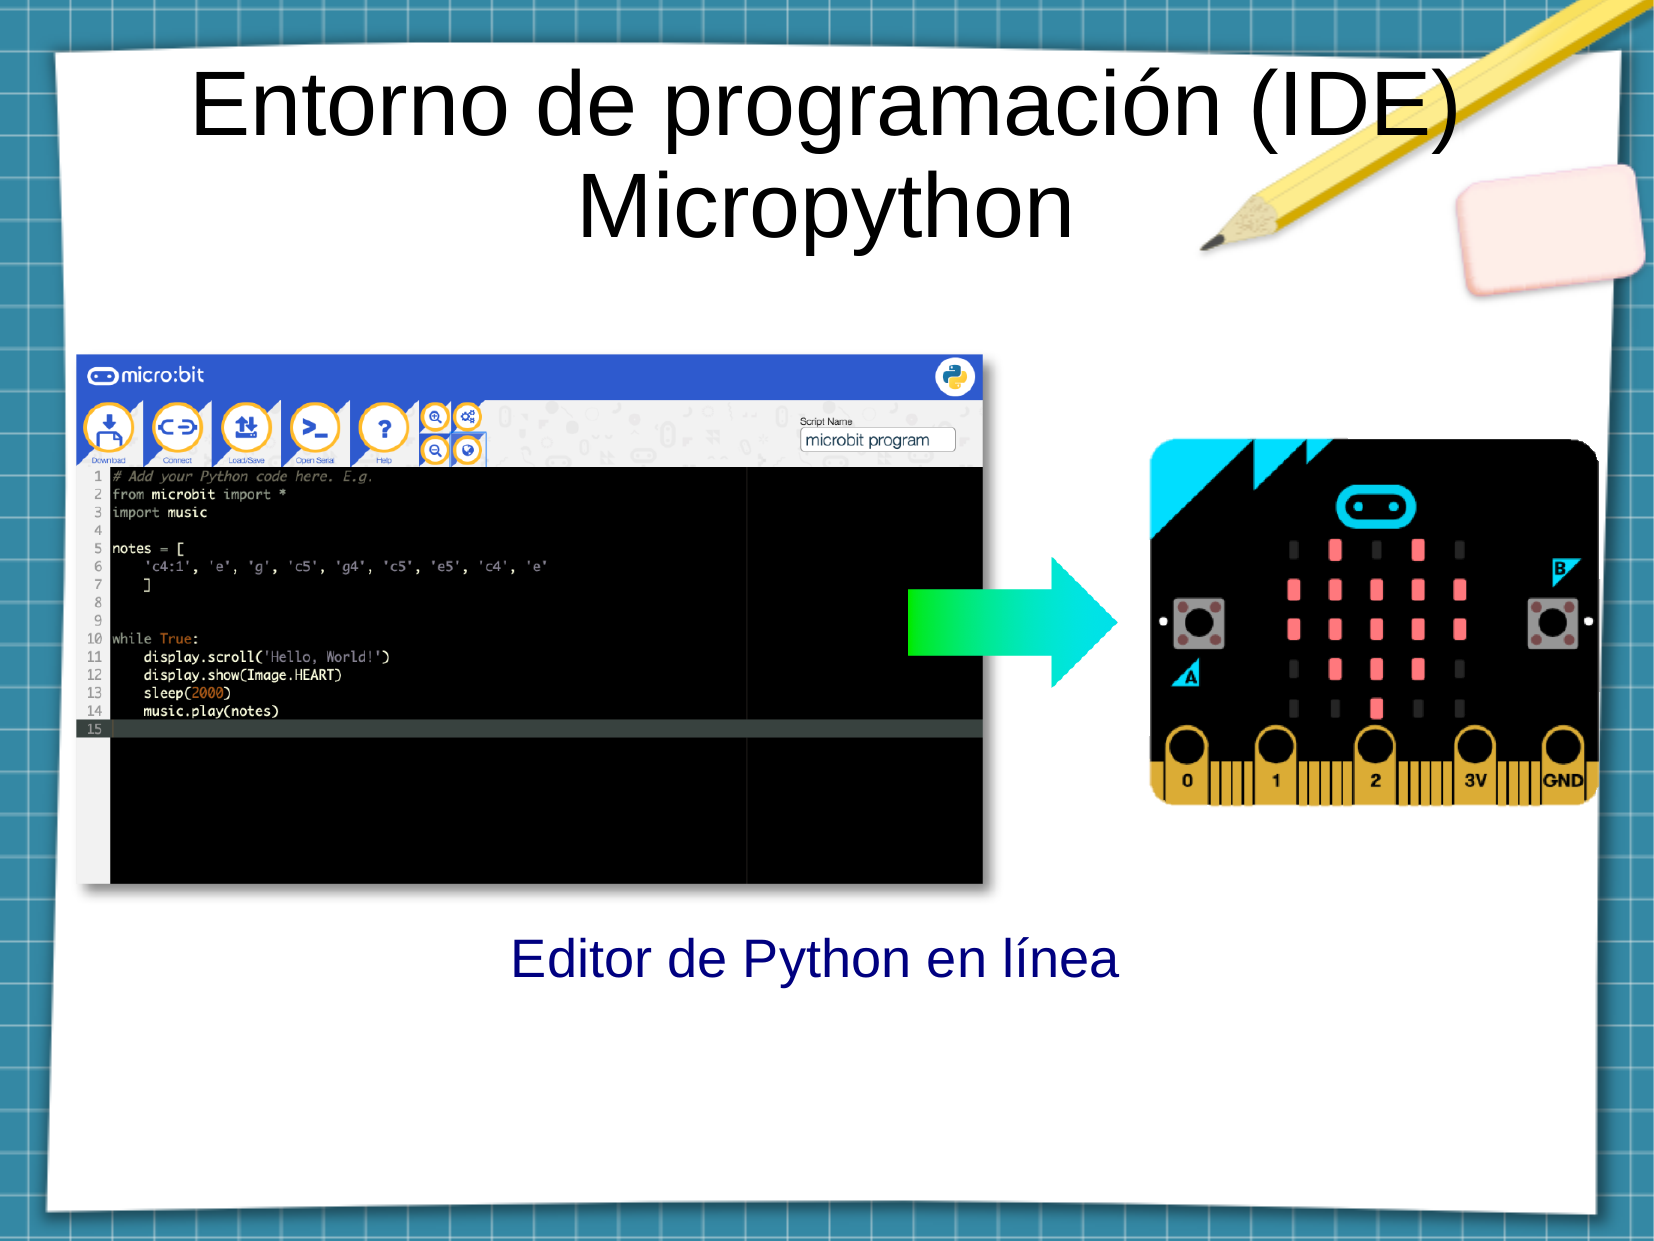

# Entorno de programación (IDE) Micropython
Editor de Python en línea